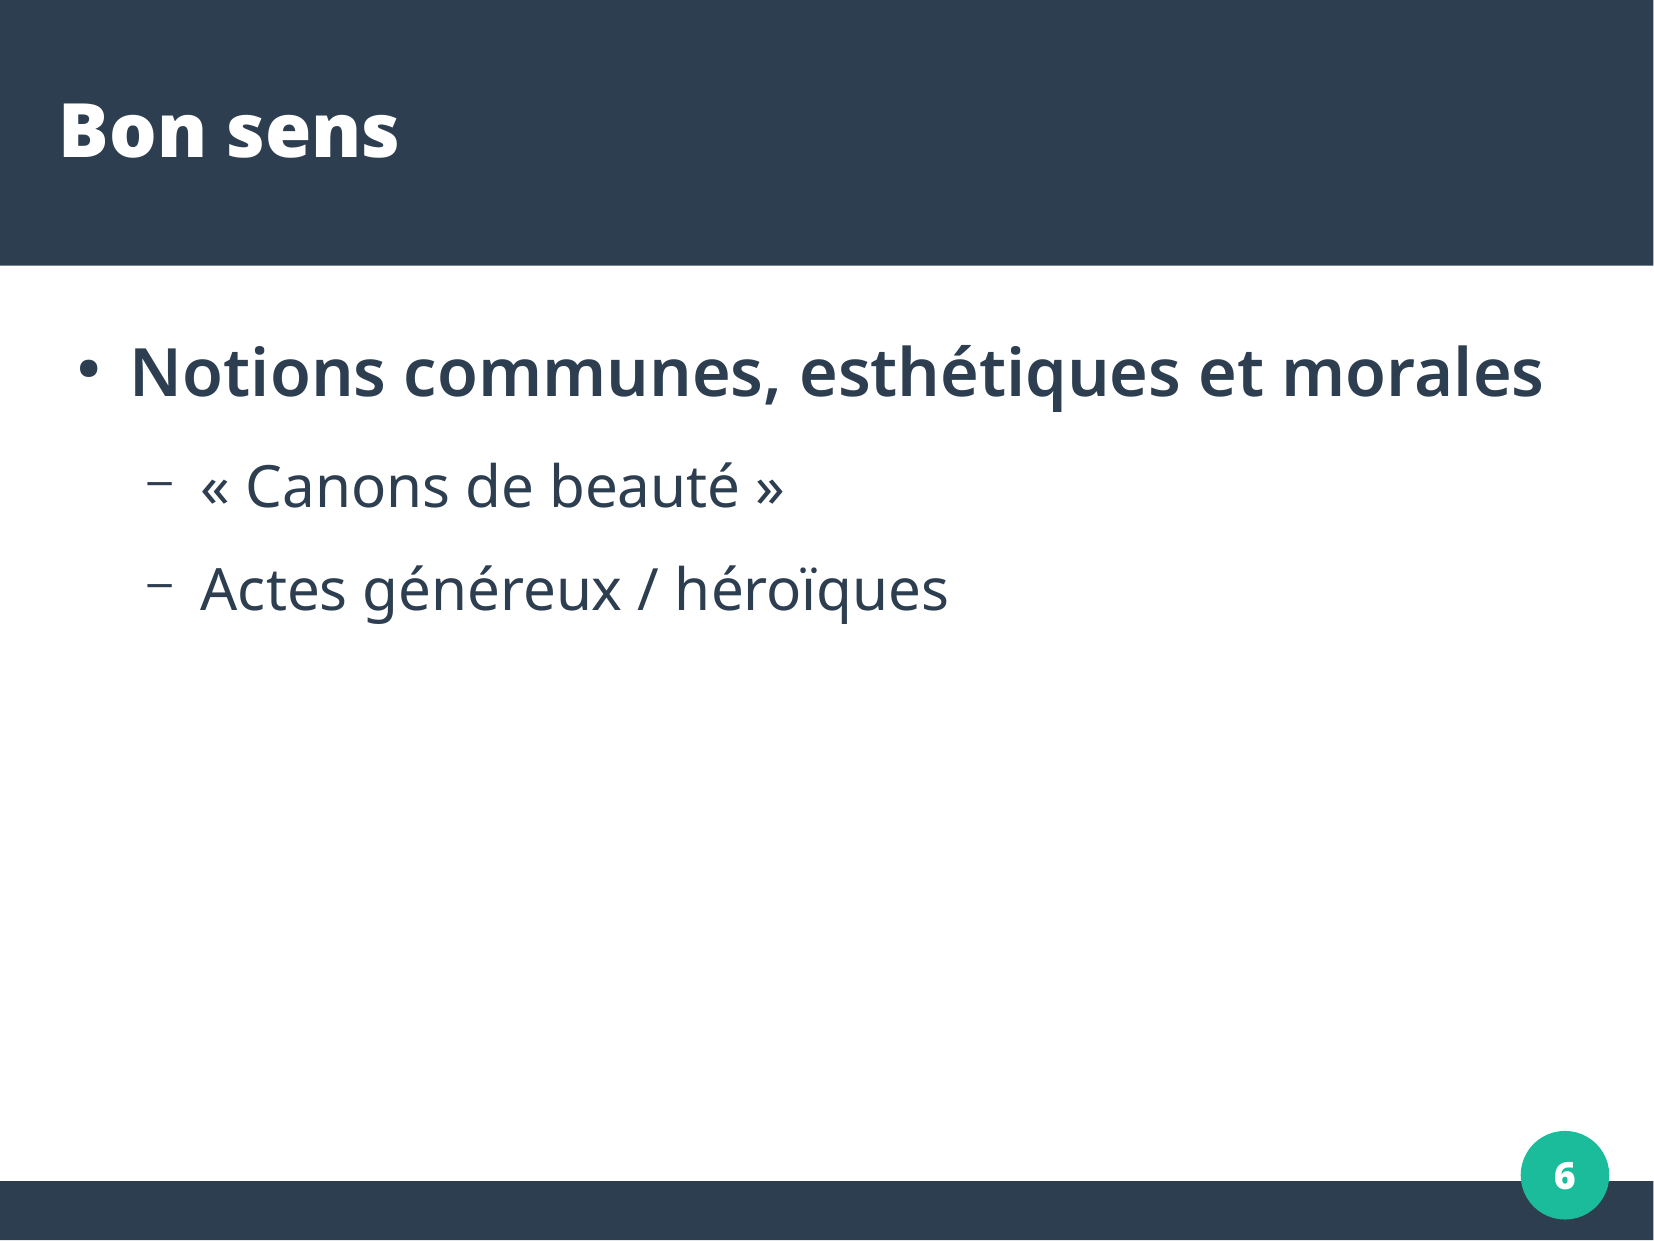

# Bon sens
Notions communes, esthétiques et morales
« Canons de beauté »
Actes généreux / héroïques
6